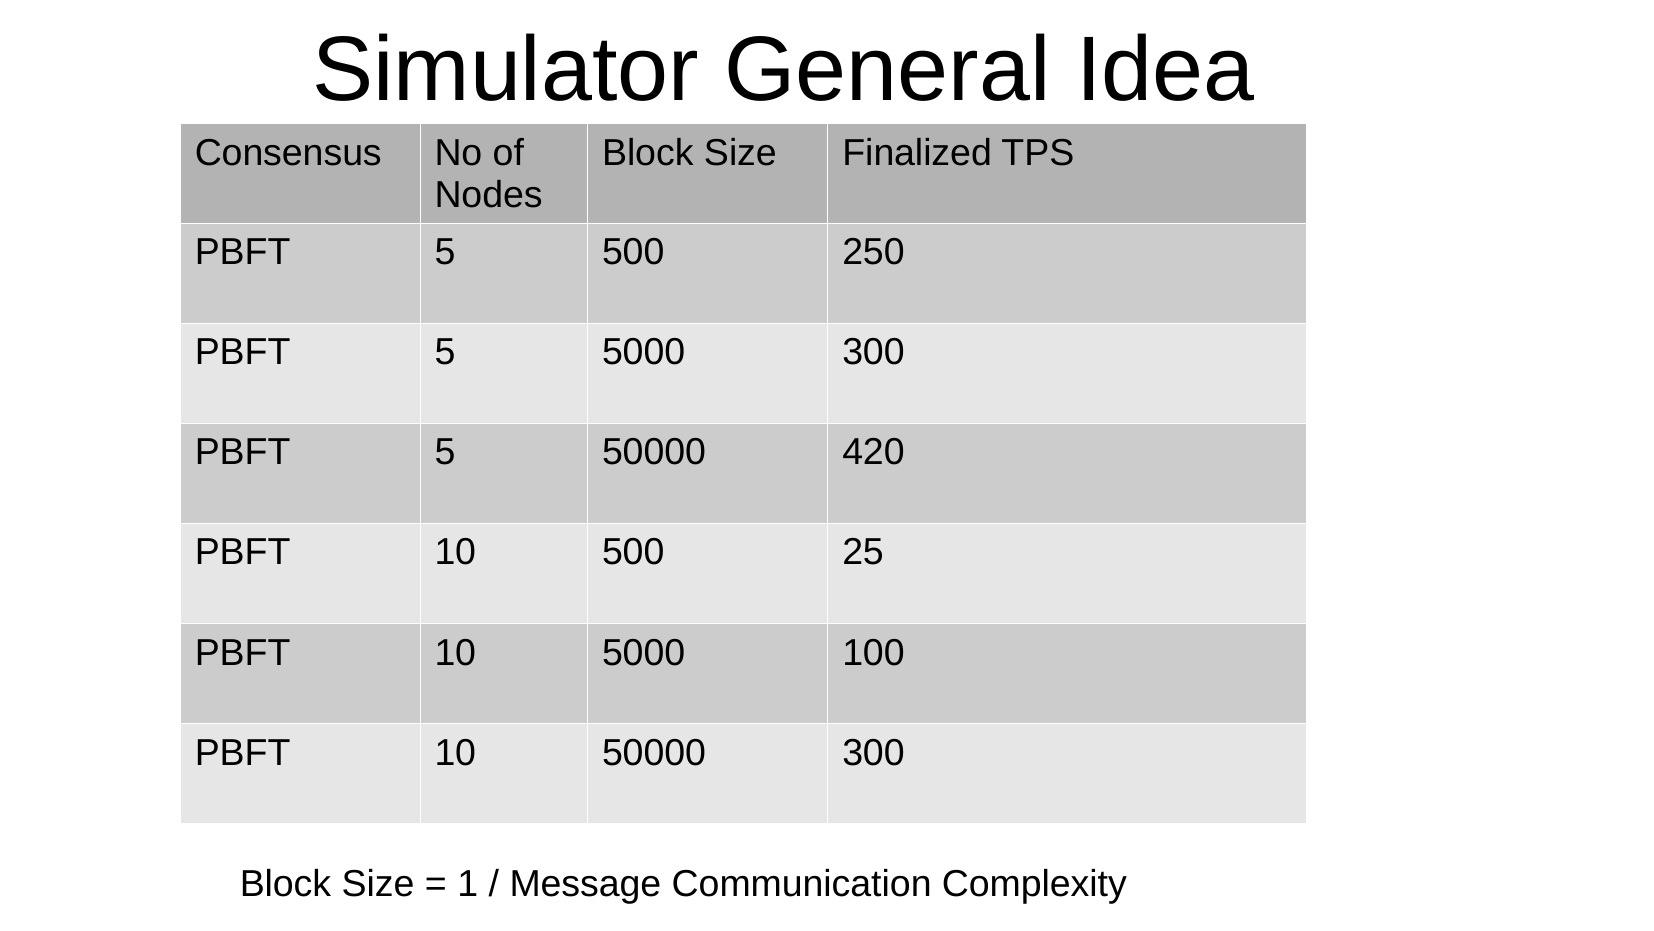

# Simulator General Idea
| Consensus | No of Nodes | Block Size | Finalized TPS |
| --- | --- | --- | --- |
| PBFT | 5 | 500 | 250 |
| PBFT | 5 | 5000 | 300 |
| PBFT | 5 | 50000 | 420 |
| PBFT | 10 | 500 | 25 |
| PBFT | 10 | 5000 | 100 |
| PBFT | 10 | 50000 | 300 |
Block Size = 1 / Message Communication Complexity